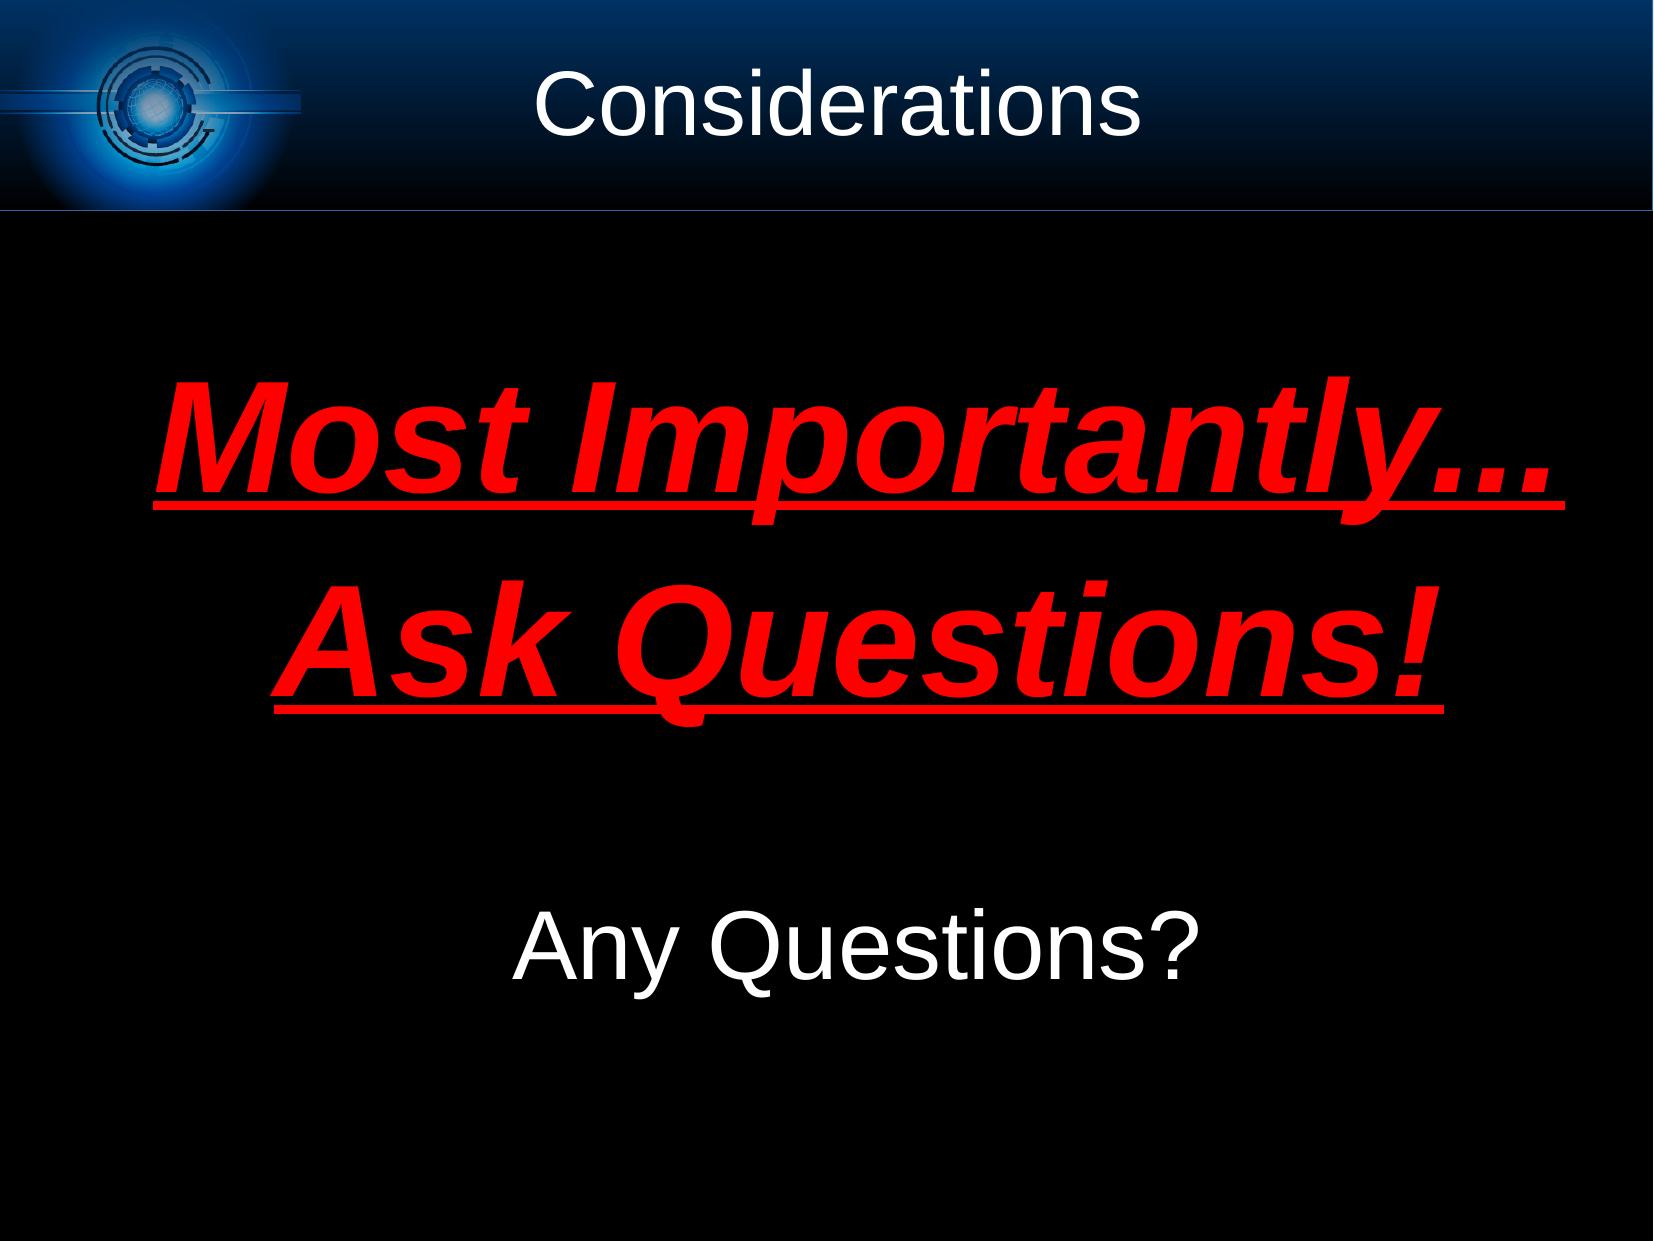

# Considerations
Most Importantly...
Ask Questions!
Any Questions?